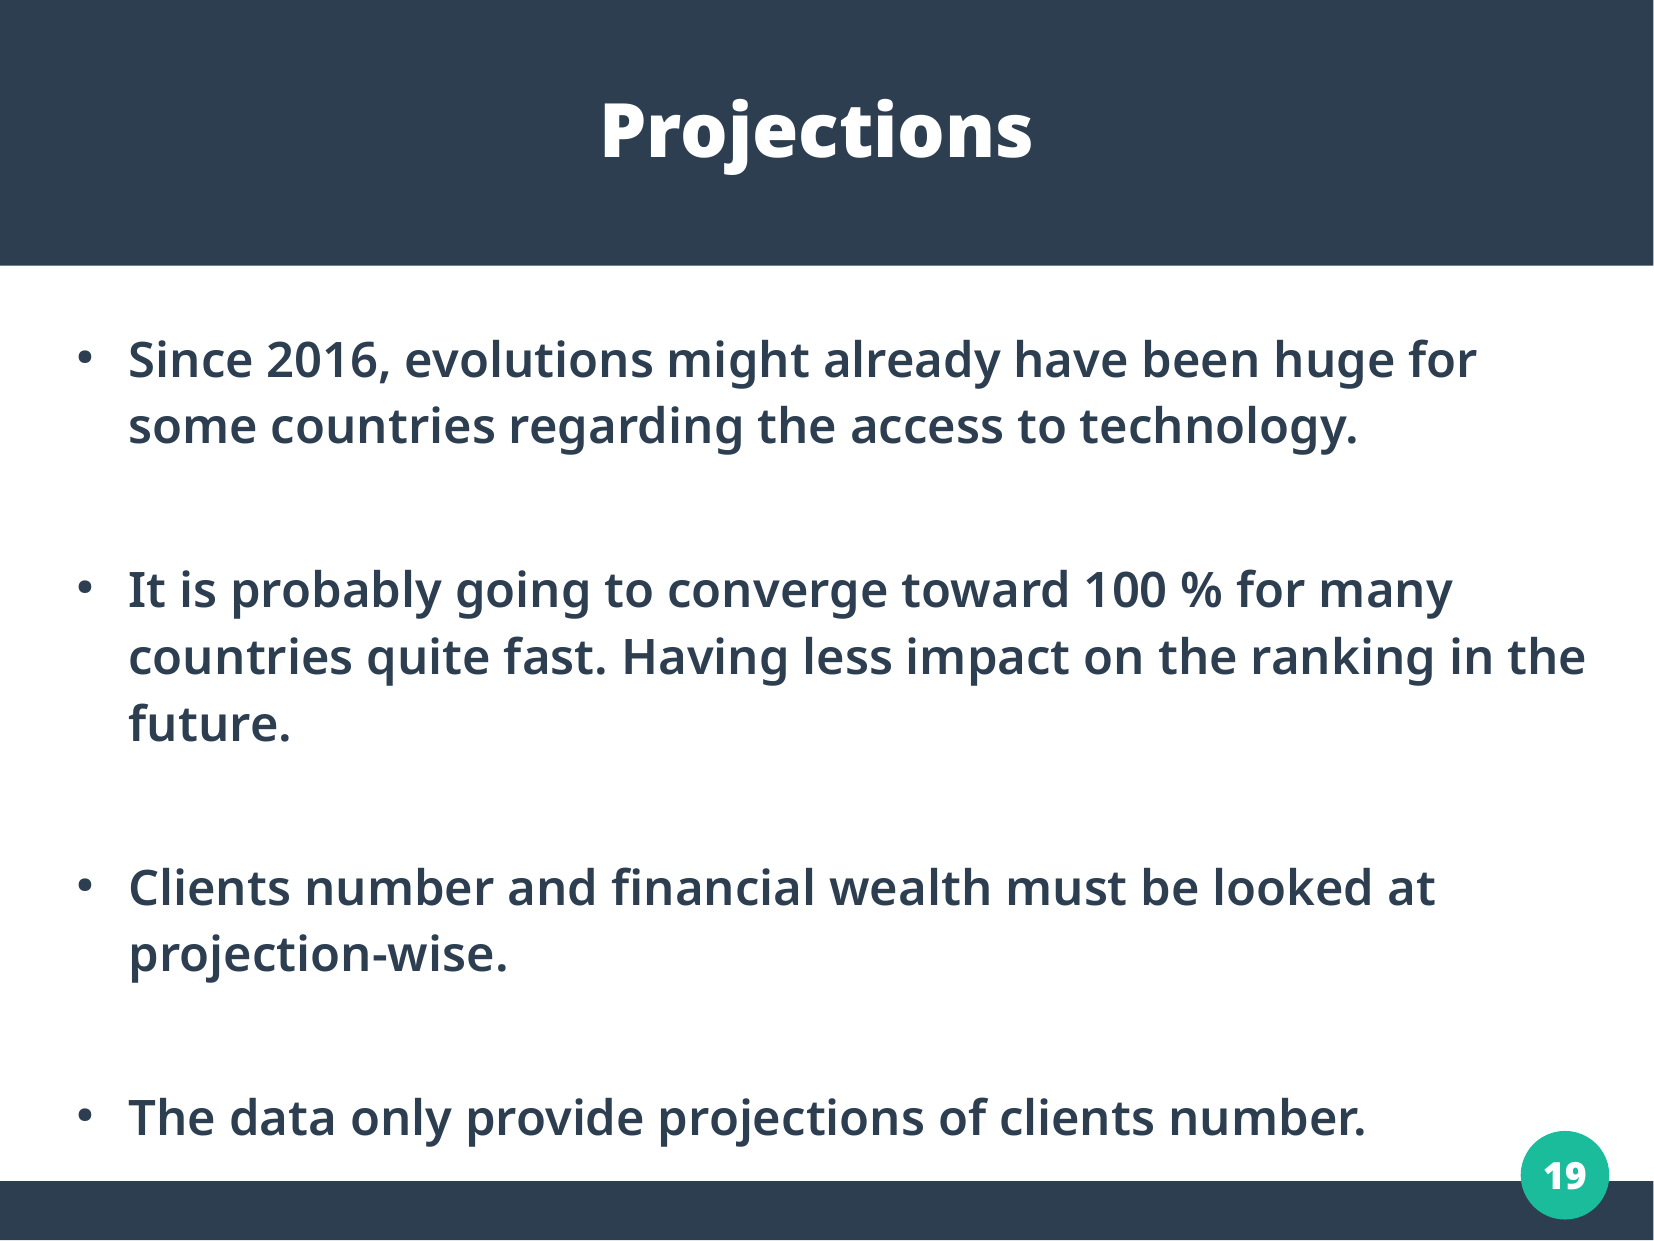

# Projections
Since 2016, evolutions might already have been huge for some countries regarding the access to technology.
It is probably going to converge toward 100 % for many countries quite fast. Having less impact on the ranking in the future.
Clients number and financial wealth must be looked at projection-wise.
The data only provide projections of clients number.
19